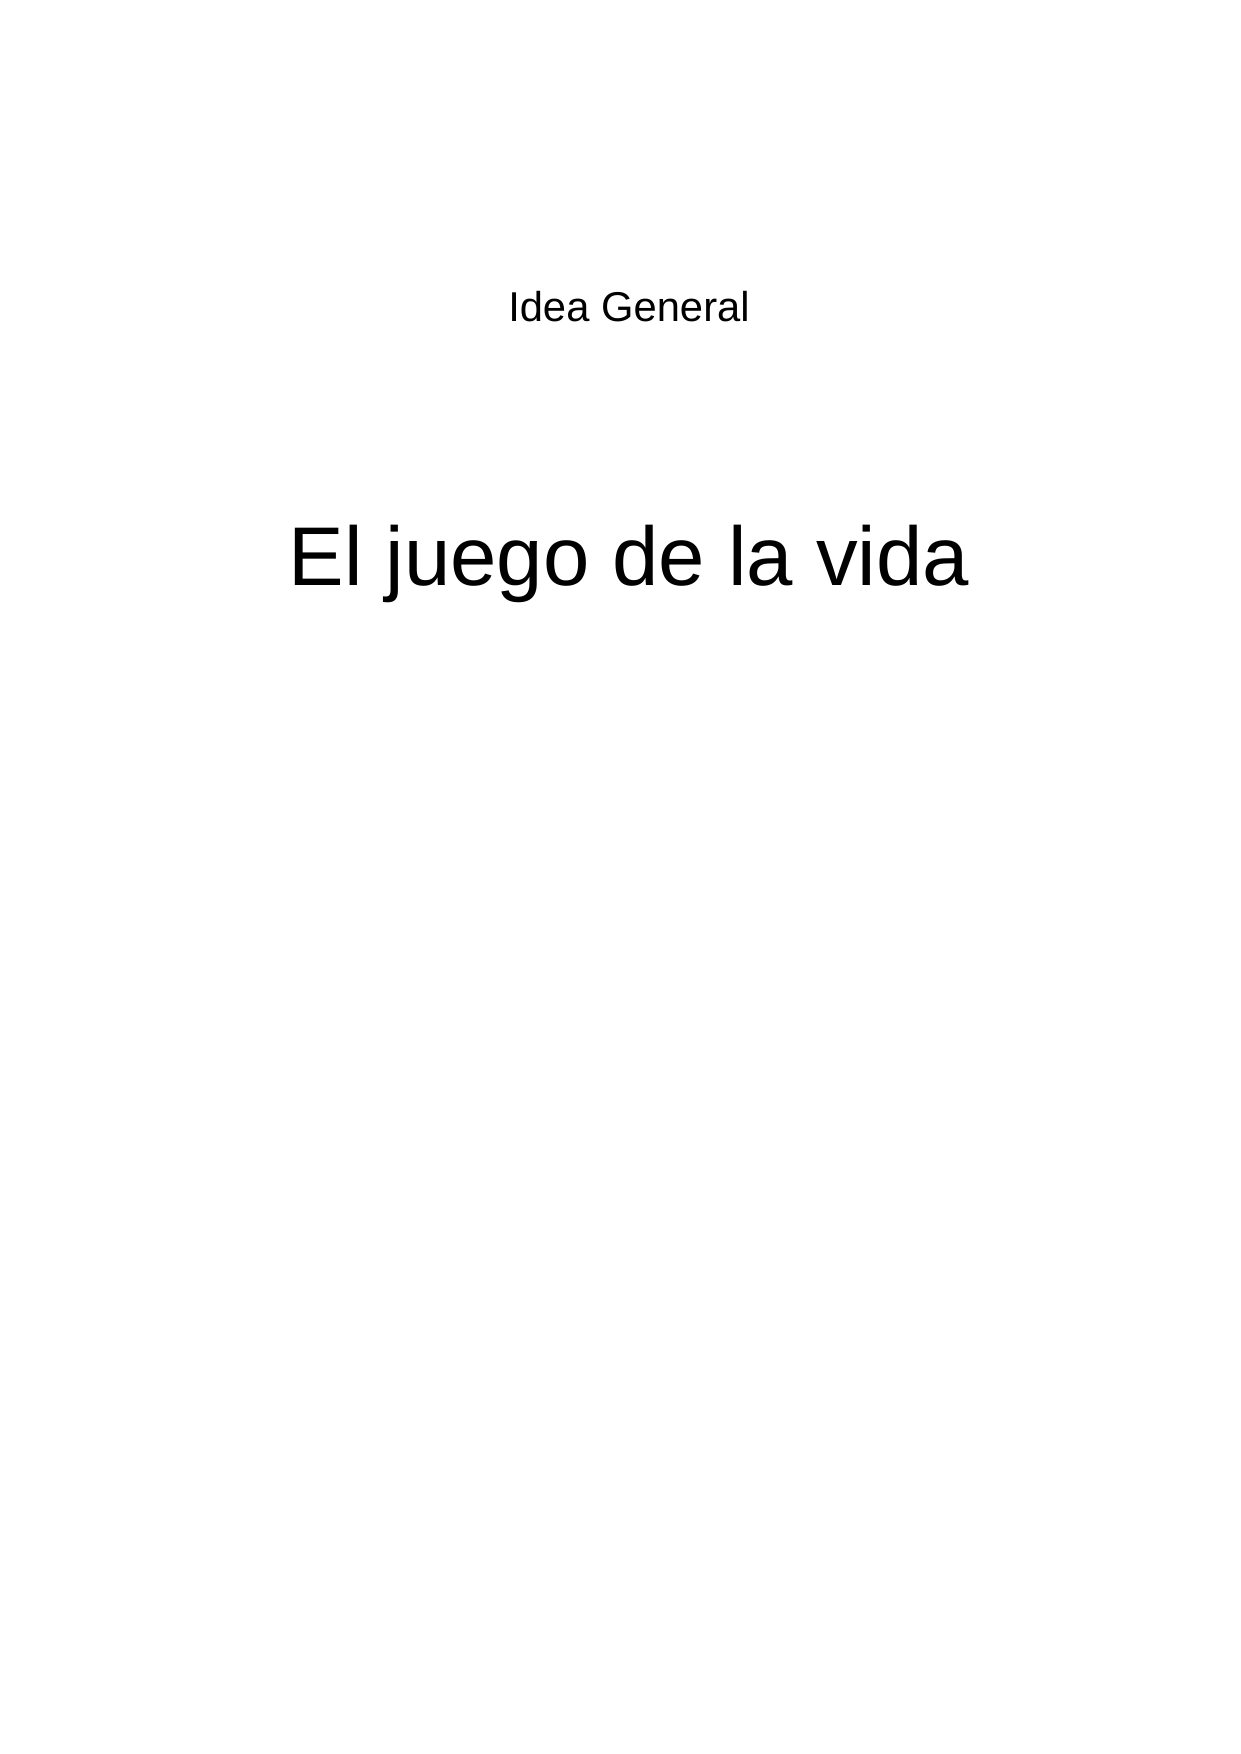

# Idea General El juego de la vida